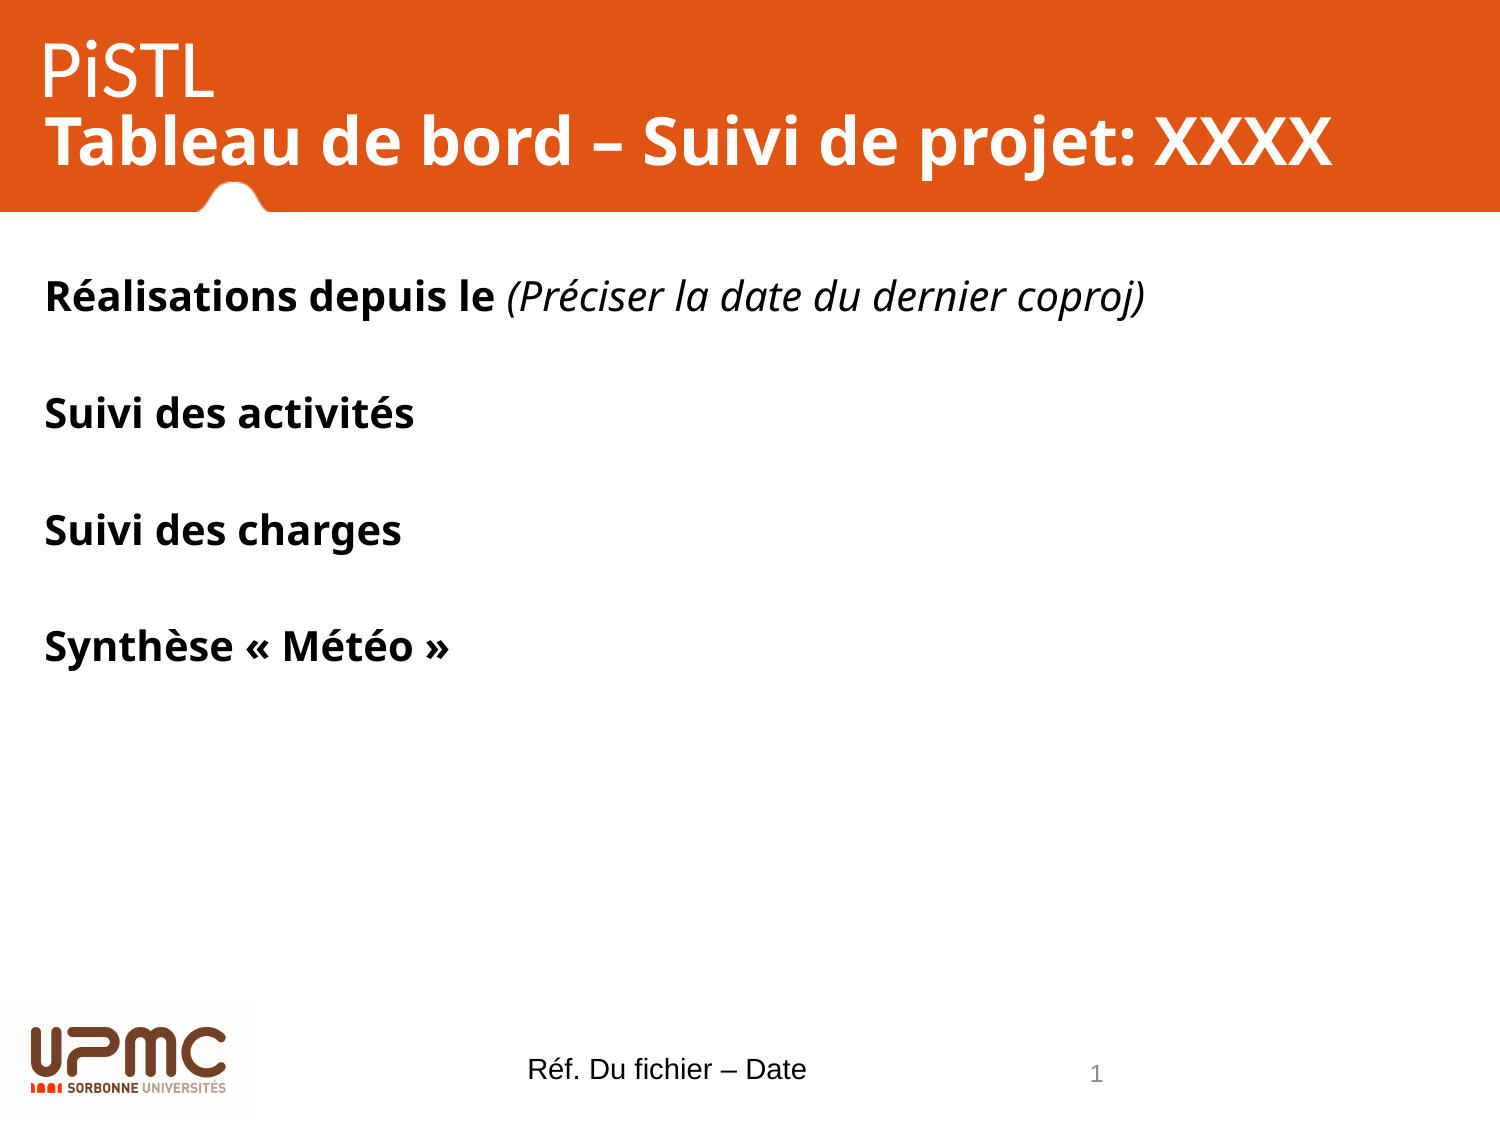

# Tableau de bord – Suivi de projet: XXXX
Réalisations depuis le (Préciser la date du dernier coproj)
Suivi des activités
Suivi des charges
Synthèse « Météo »
Réf. Du fichier – Date